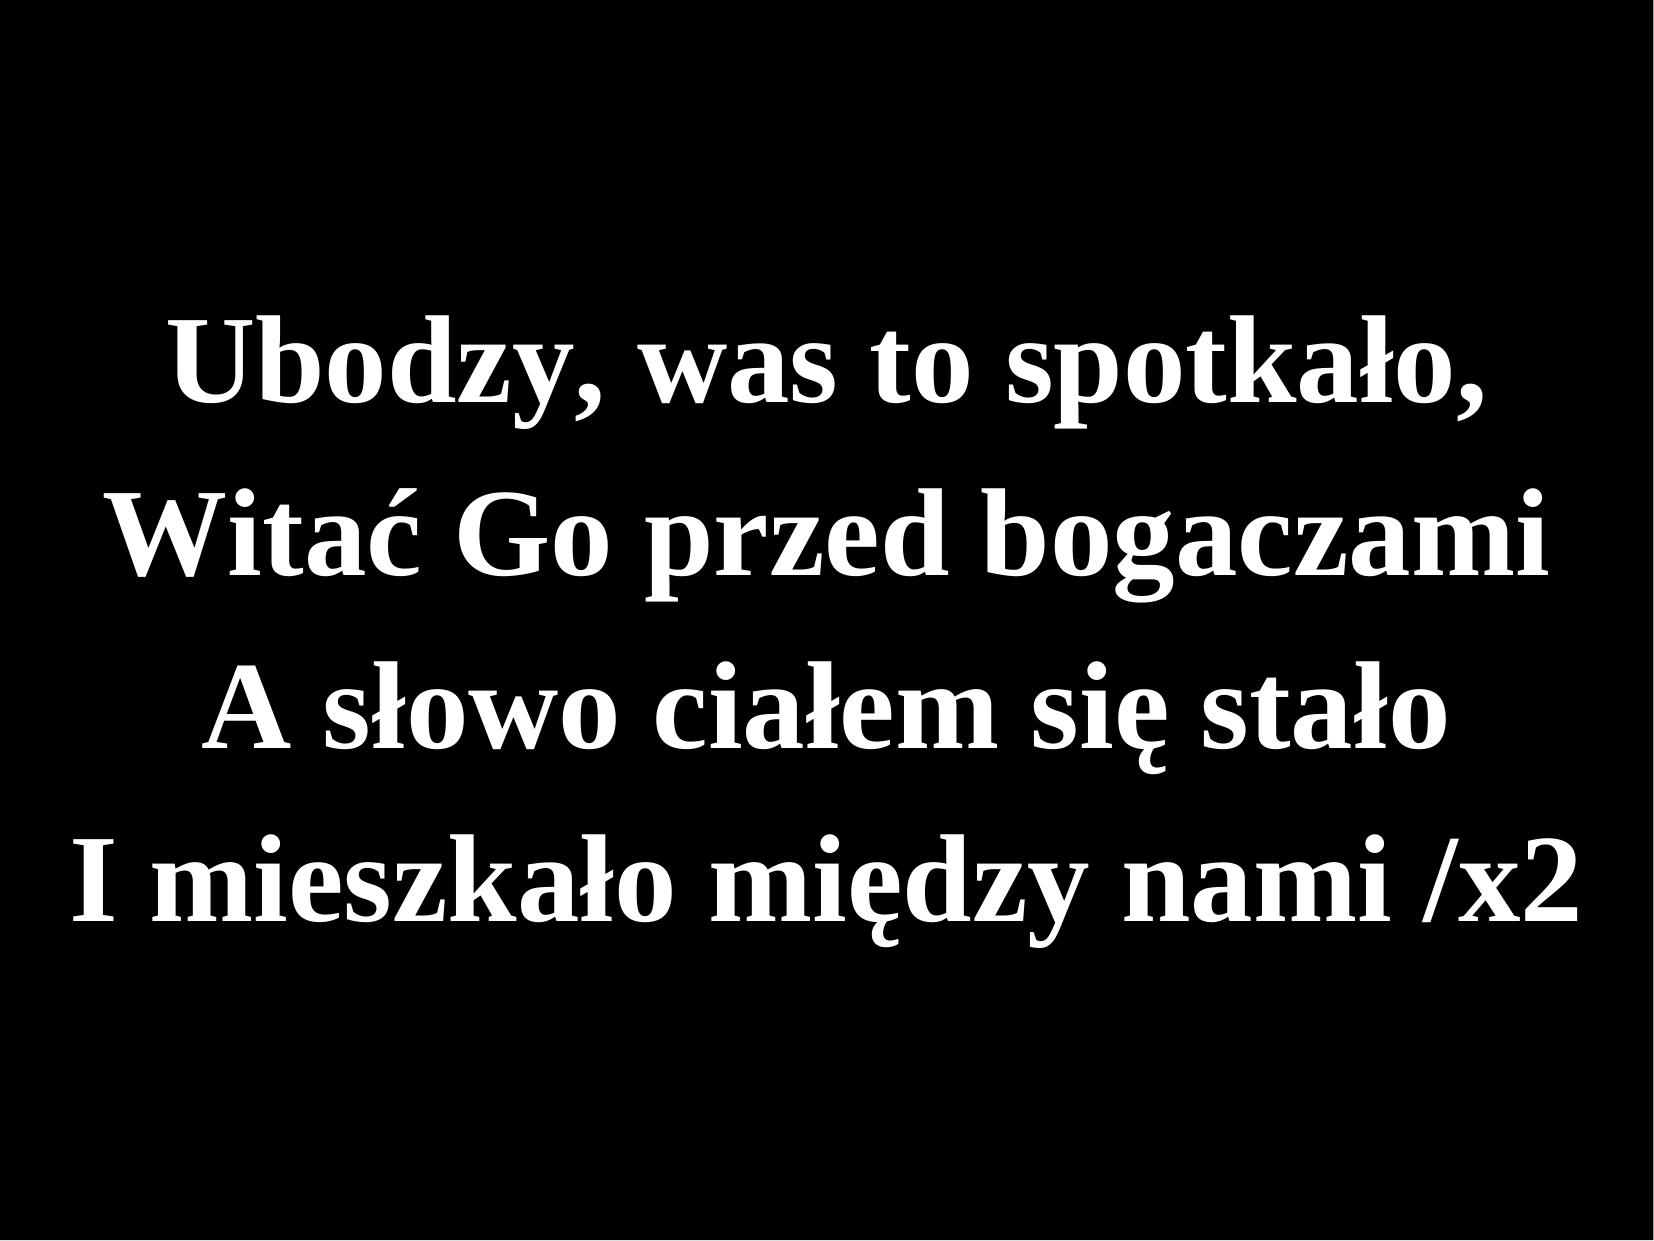

# Ubodzy, was to spotkało, ppp Witać Go przed bogaczami ppp A słowo ciałem się stało ppp I mieszkało między nami /x2